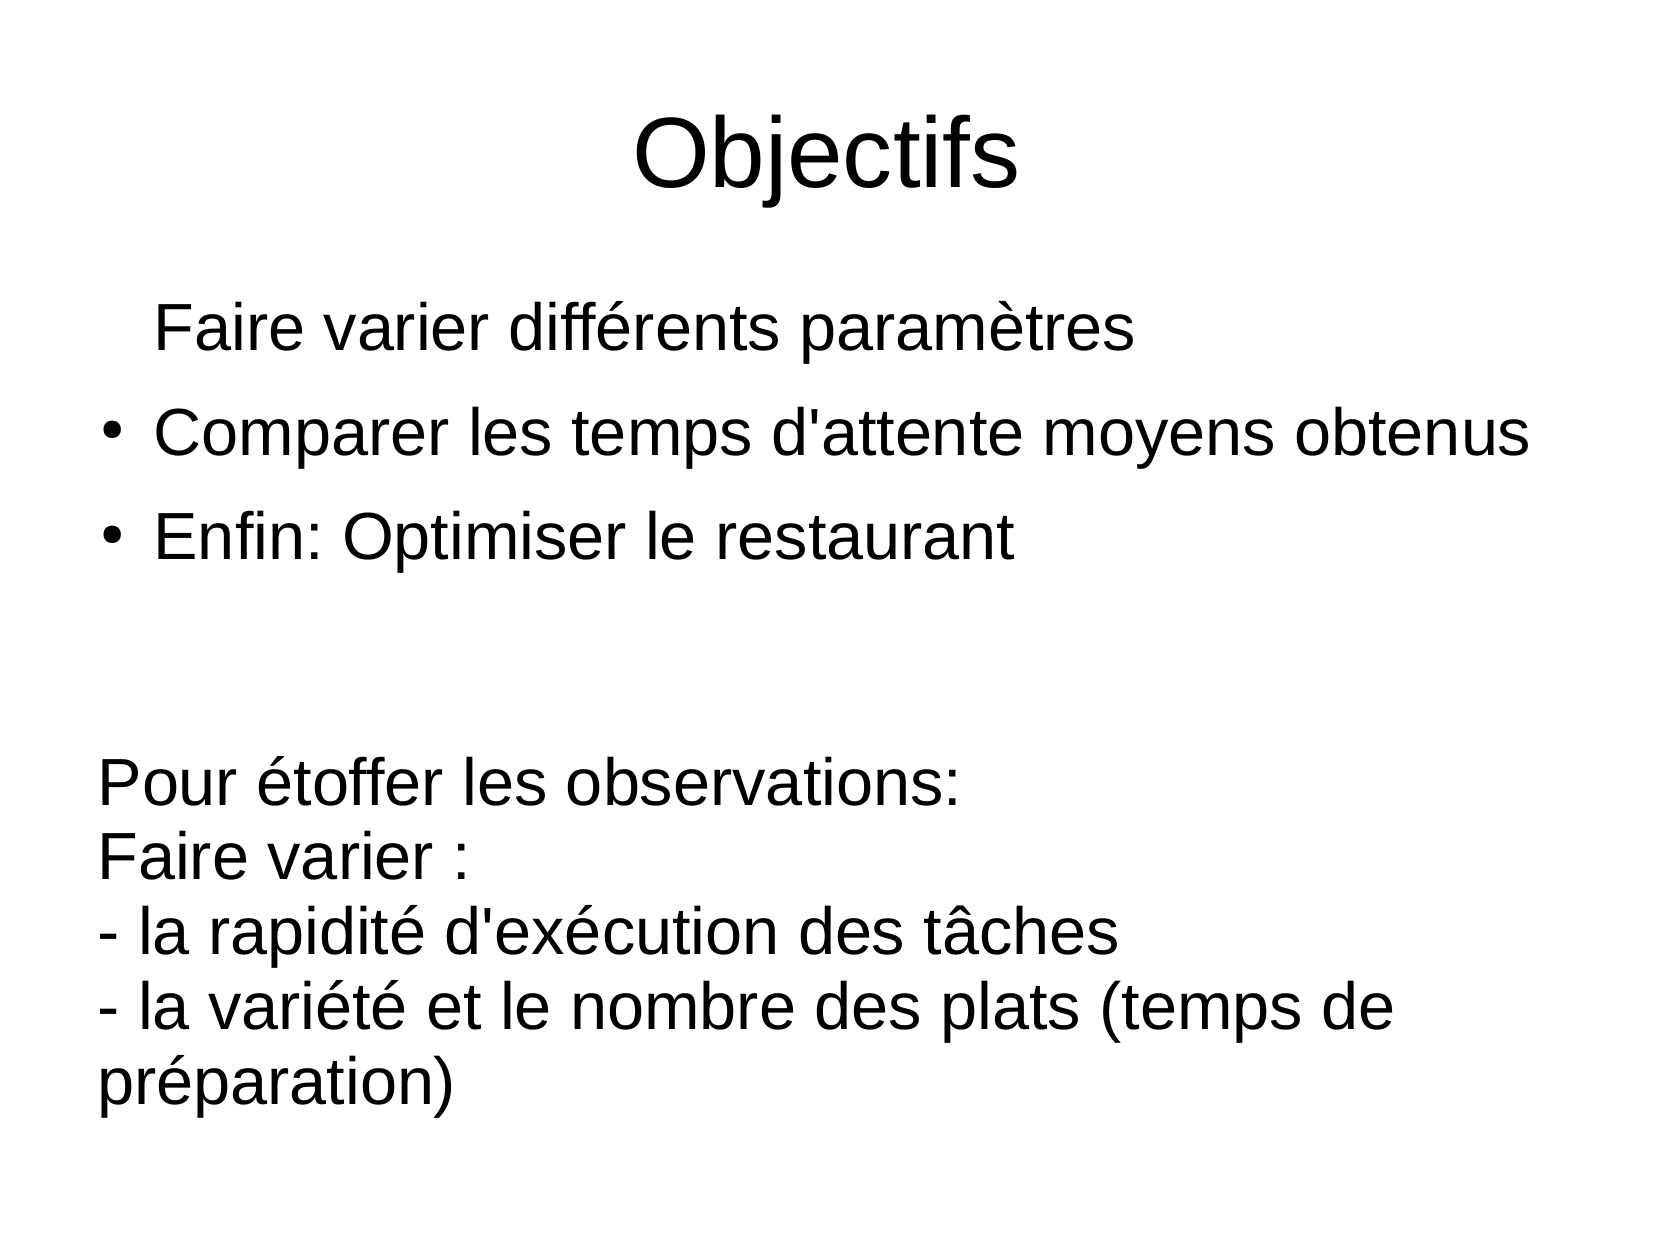

# Objectifs
Faire varier différents paramètres
Comparer les temps d'attente moyens obtenus
Enfin: Optimiser le restaurant
Pour étoffer les observations:
Faire varier :
- la rapidité d'exécution des tâches
- la variété et le nombre des plats (temps de préparation)